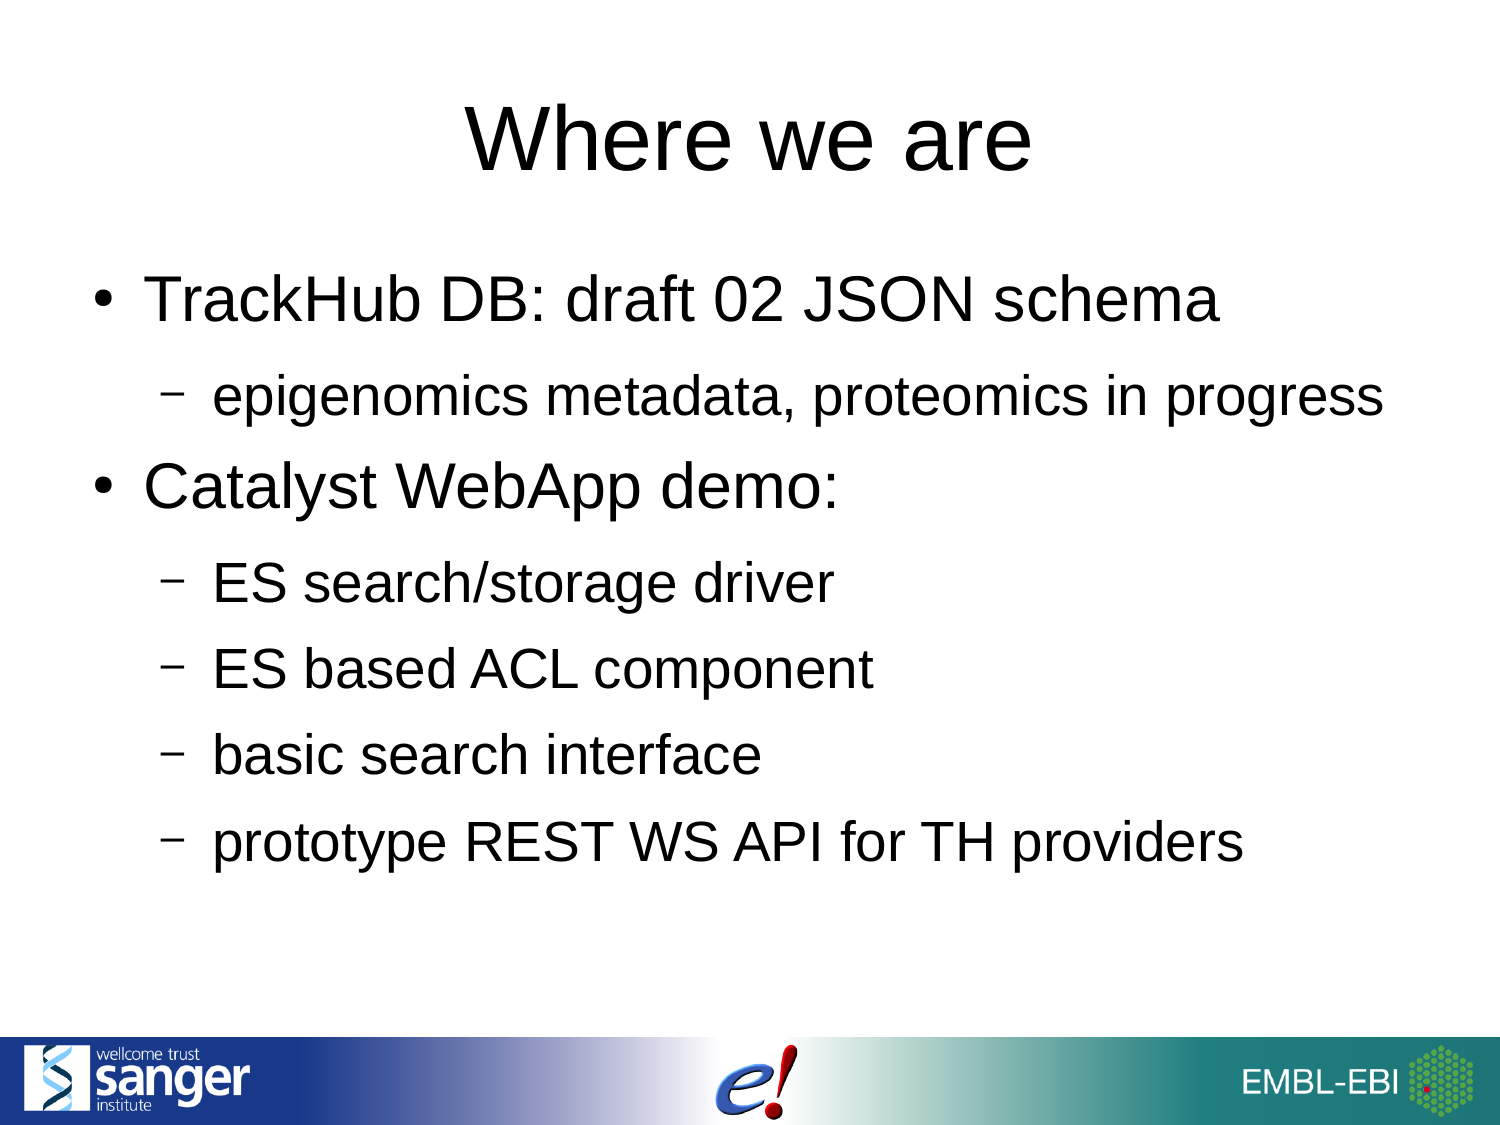

# Where we are
TrackHub DB: draft 02 JSON schema
epigenomics metadata, proteomics in progress
Catalyst WebApp demo:
ES search/storage driver
ES based ACL component
basic search interface
prototype REST WS API for TH providers